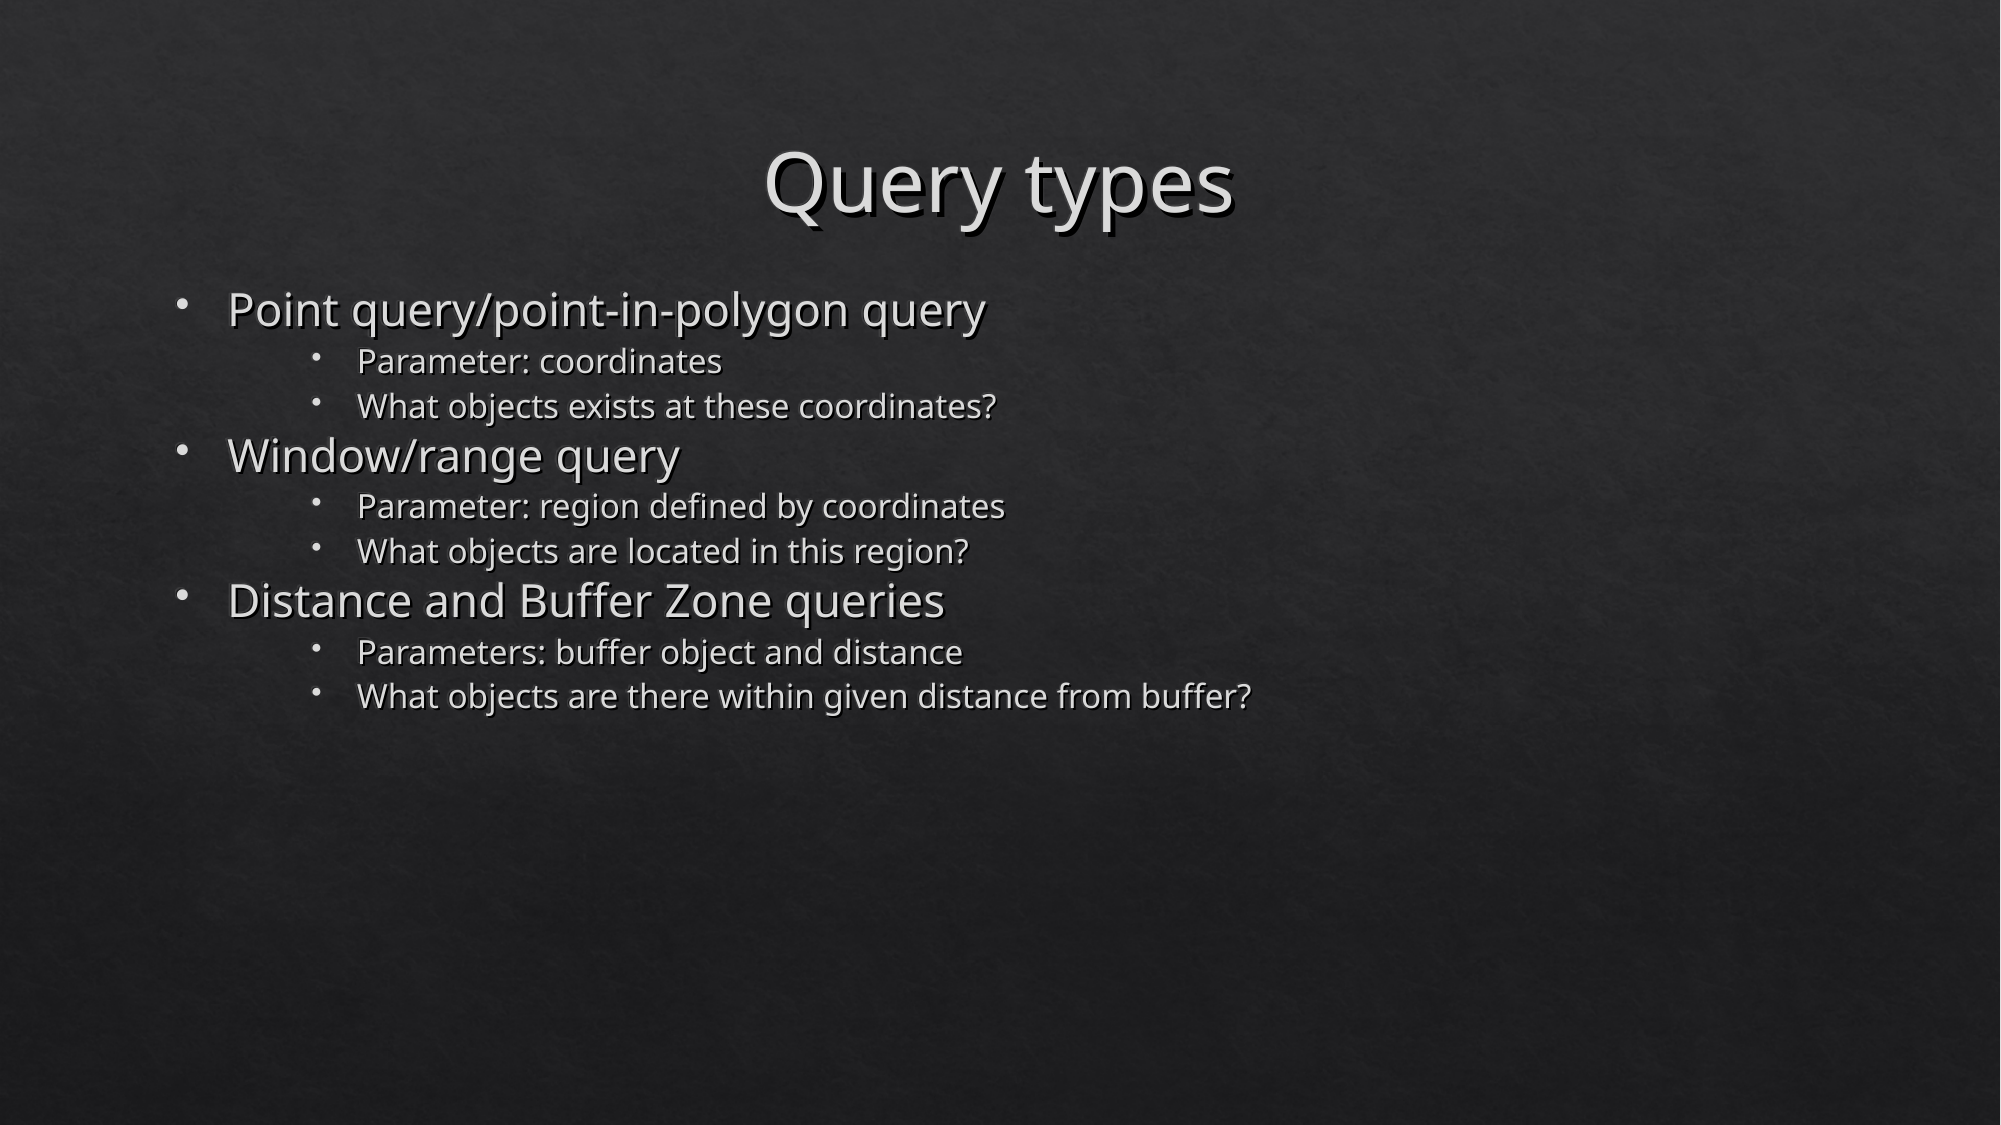

# Query types
Point query/point-in-polygon query
Parameter: coordinates
What objects exists at these coordinates?
Window/range query
Parameter: region defined by coordinates
What objects are located in this region?
Distance and Buffer Zone queries
Parameters: buffer object and distance
What objects are there within given distance from buffer?